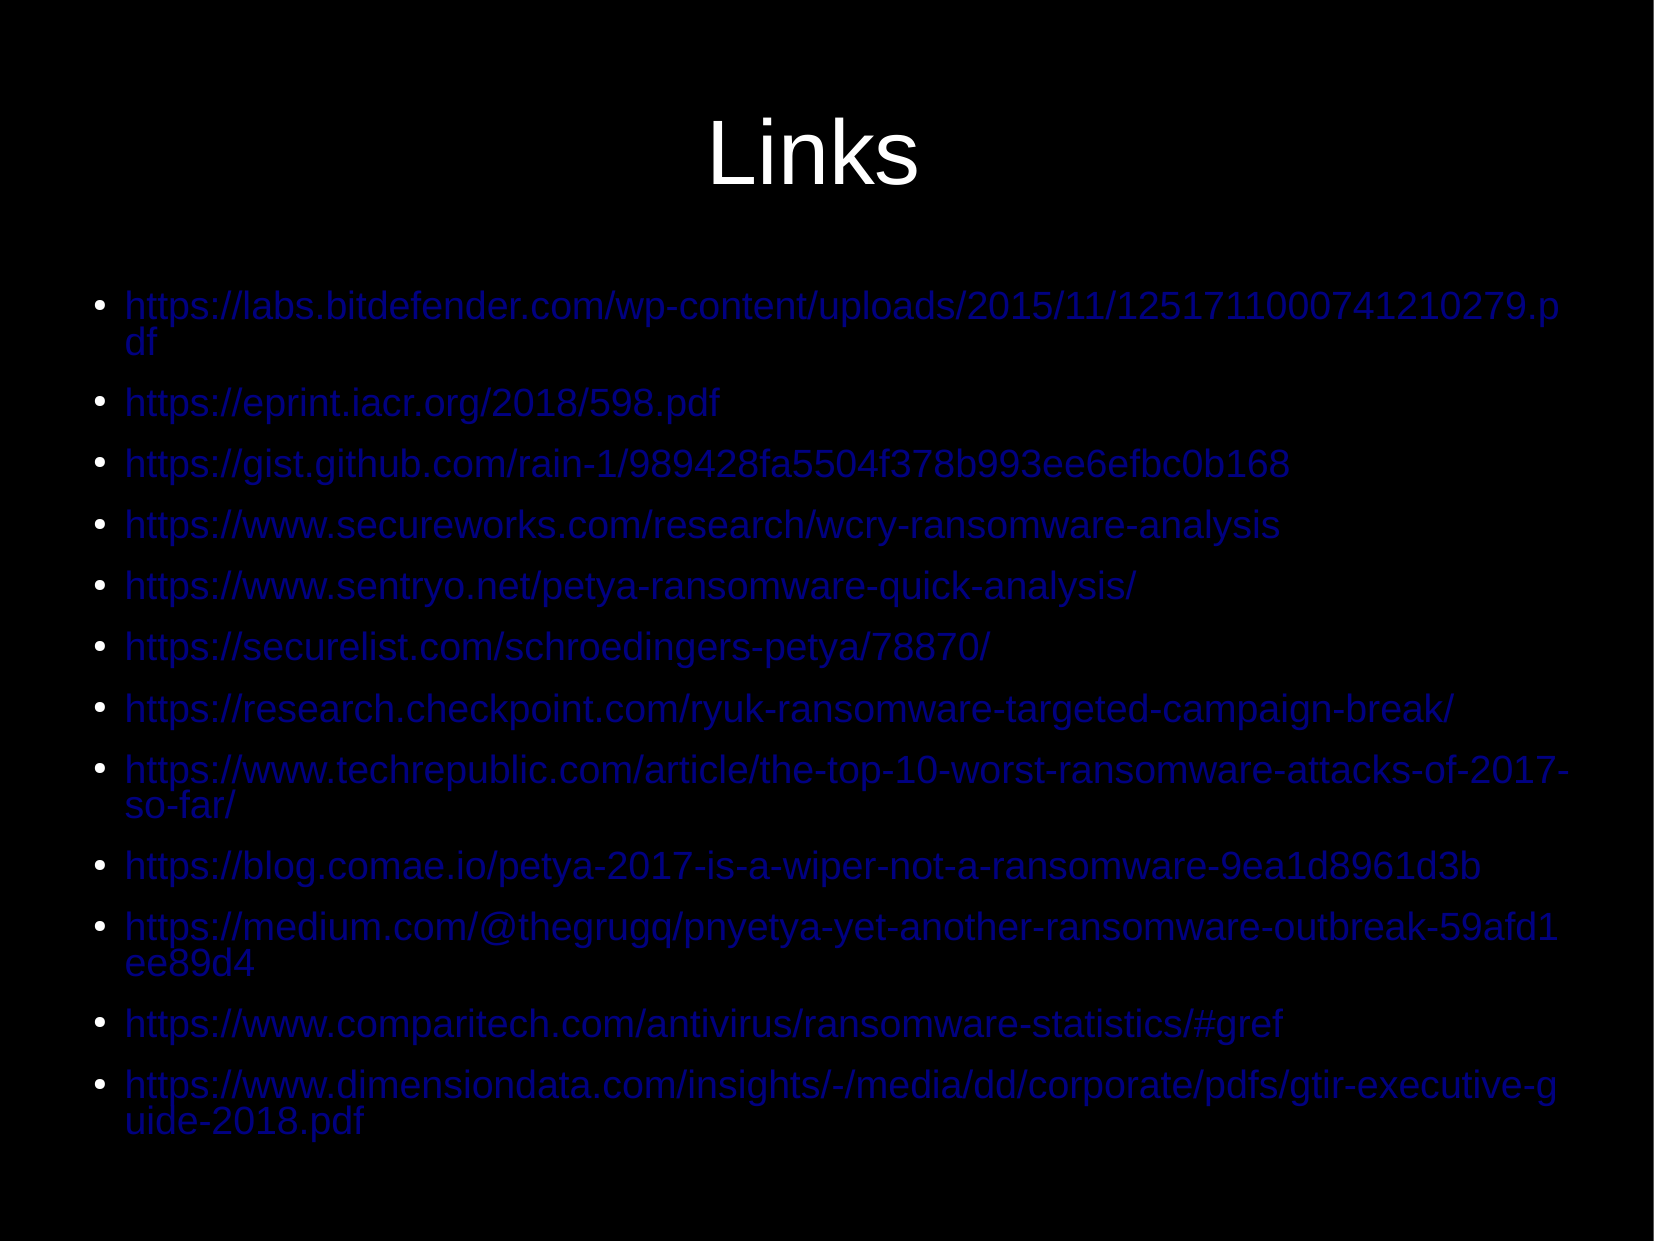

# Links
https://labs.bitdefender.com/wp-content/uploads/2015/11/1251711000741210279.pdf
https://eprint.iacr.org/2018/598.pdf
https://gist.github.com/rain-1/989428fa5504f378b993ee6efbc0b168
https://www.secureworks.com/research/wcry-ransomware-analysis
https://www.sentryo.net/petya-ransomware-quick-analysis/
https://securelist.com/schroedingers-petya/78870/
https://research.checkpoint.com/ryuk-ransomware-targeted-campaign-break/
https://www.techrepublic.com/article/the-top-10-worst-ransomware-attacks-of-2017-so-far/
https://blog.comae.io/petya-2017-is-a-wiper-not-a-ransomware-9ea1d8961d3b
https://medium.com/@thegrugq/pnyetya-yet-another-ransomware-outbreak-59afd1ee89d4
https://www.comparitech.com/antivirus/ransomware-statistics/#gref
https://www.dimensiondata.com/insights/-/media/dd/corporate/pdfs/gtir-executive-guide-2018.pdf